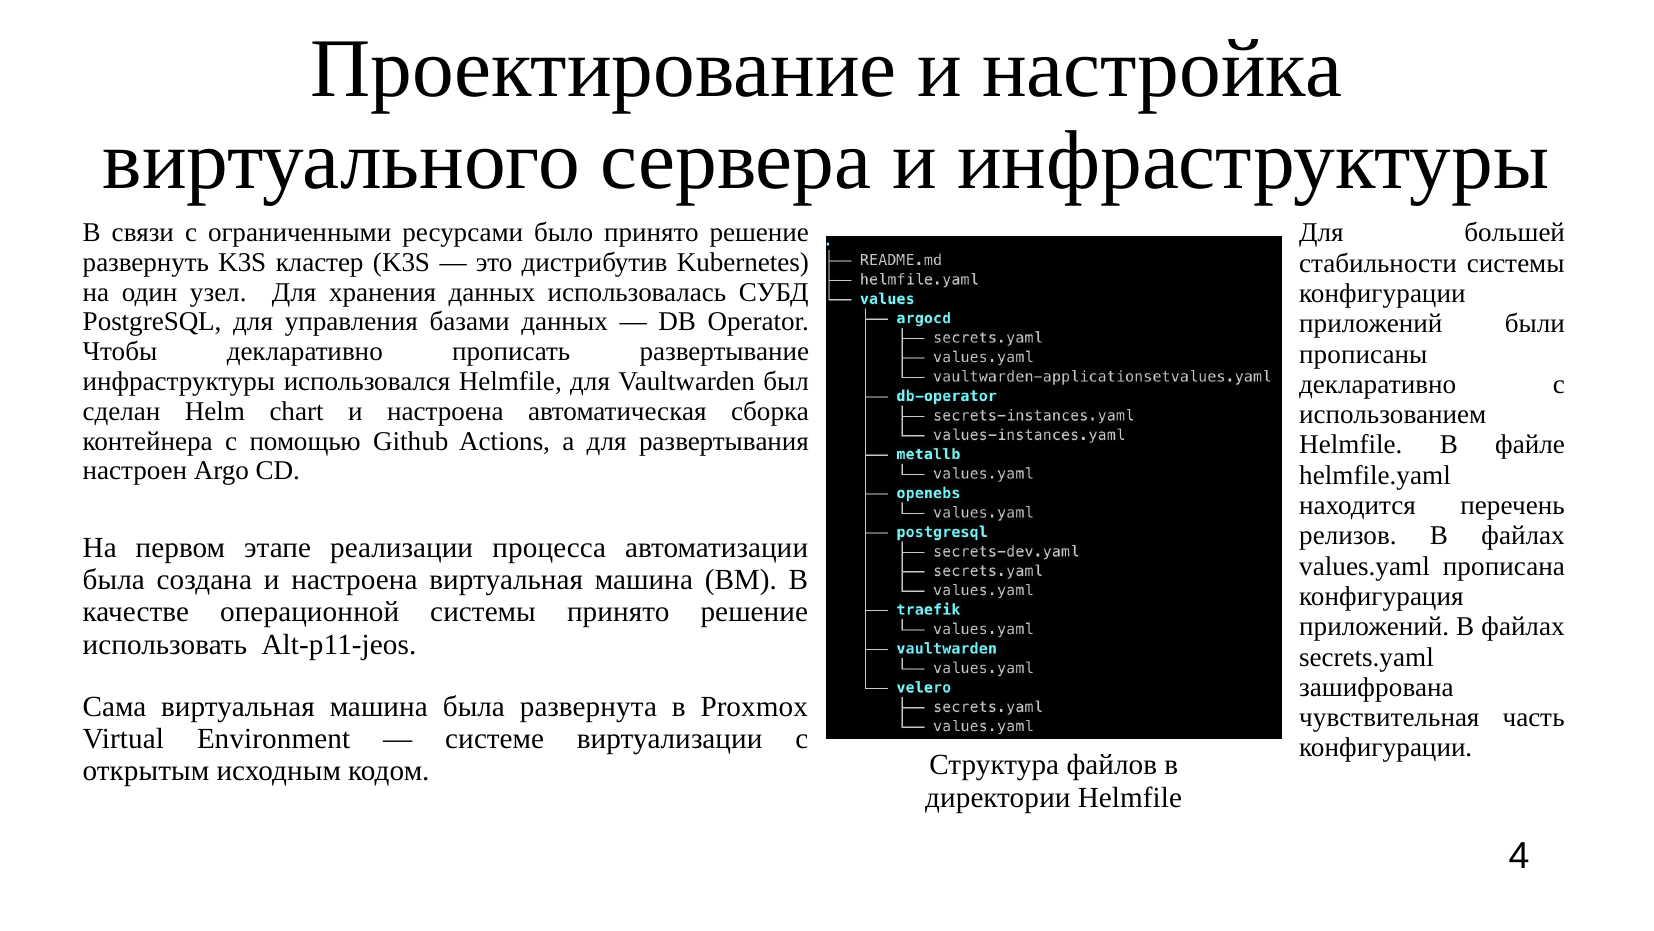

# Проектирование и настройка виртуального сервера и инфраструктуры
В связи с ограниченными ресурсами было принято решение развернуть K3S кластер (K3S — это дистрибутив Kubernetes) на один узел. Для хранения данных использовалась СУБД PostgreSQL, для управления базами данных — DB Operator. Чтобы декларативно прописать развертывание инфраструктуры использовался Helmfile, для Vaultwarden был сделан Helm chart и настроена автоматическая сборка контейнера с помощью Github Actions, а для развертывания настроен Argo CD.
Для большей стабильности системы конфигурации приложений были прописаны декларативно с использованием Helmfile. В файле helmfile.yaml находится перечень релизов. В файлах values.yaml прописана конфигурация приложений. В файлах secrets.yaml зашифрована чувствительная часть конфигурации.
На первом этапе реализации процесса автоматизации была создана и настроена виртуальная машина (ВМ). В качестве операционной системы принято решение использовать Alt-p11-jeos.
Сама виртуальная машина была развернута в Proxmox Virtual Environment — системе виртуализации с открытым исходным кодом.
Структура файлов в директории Helmfile